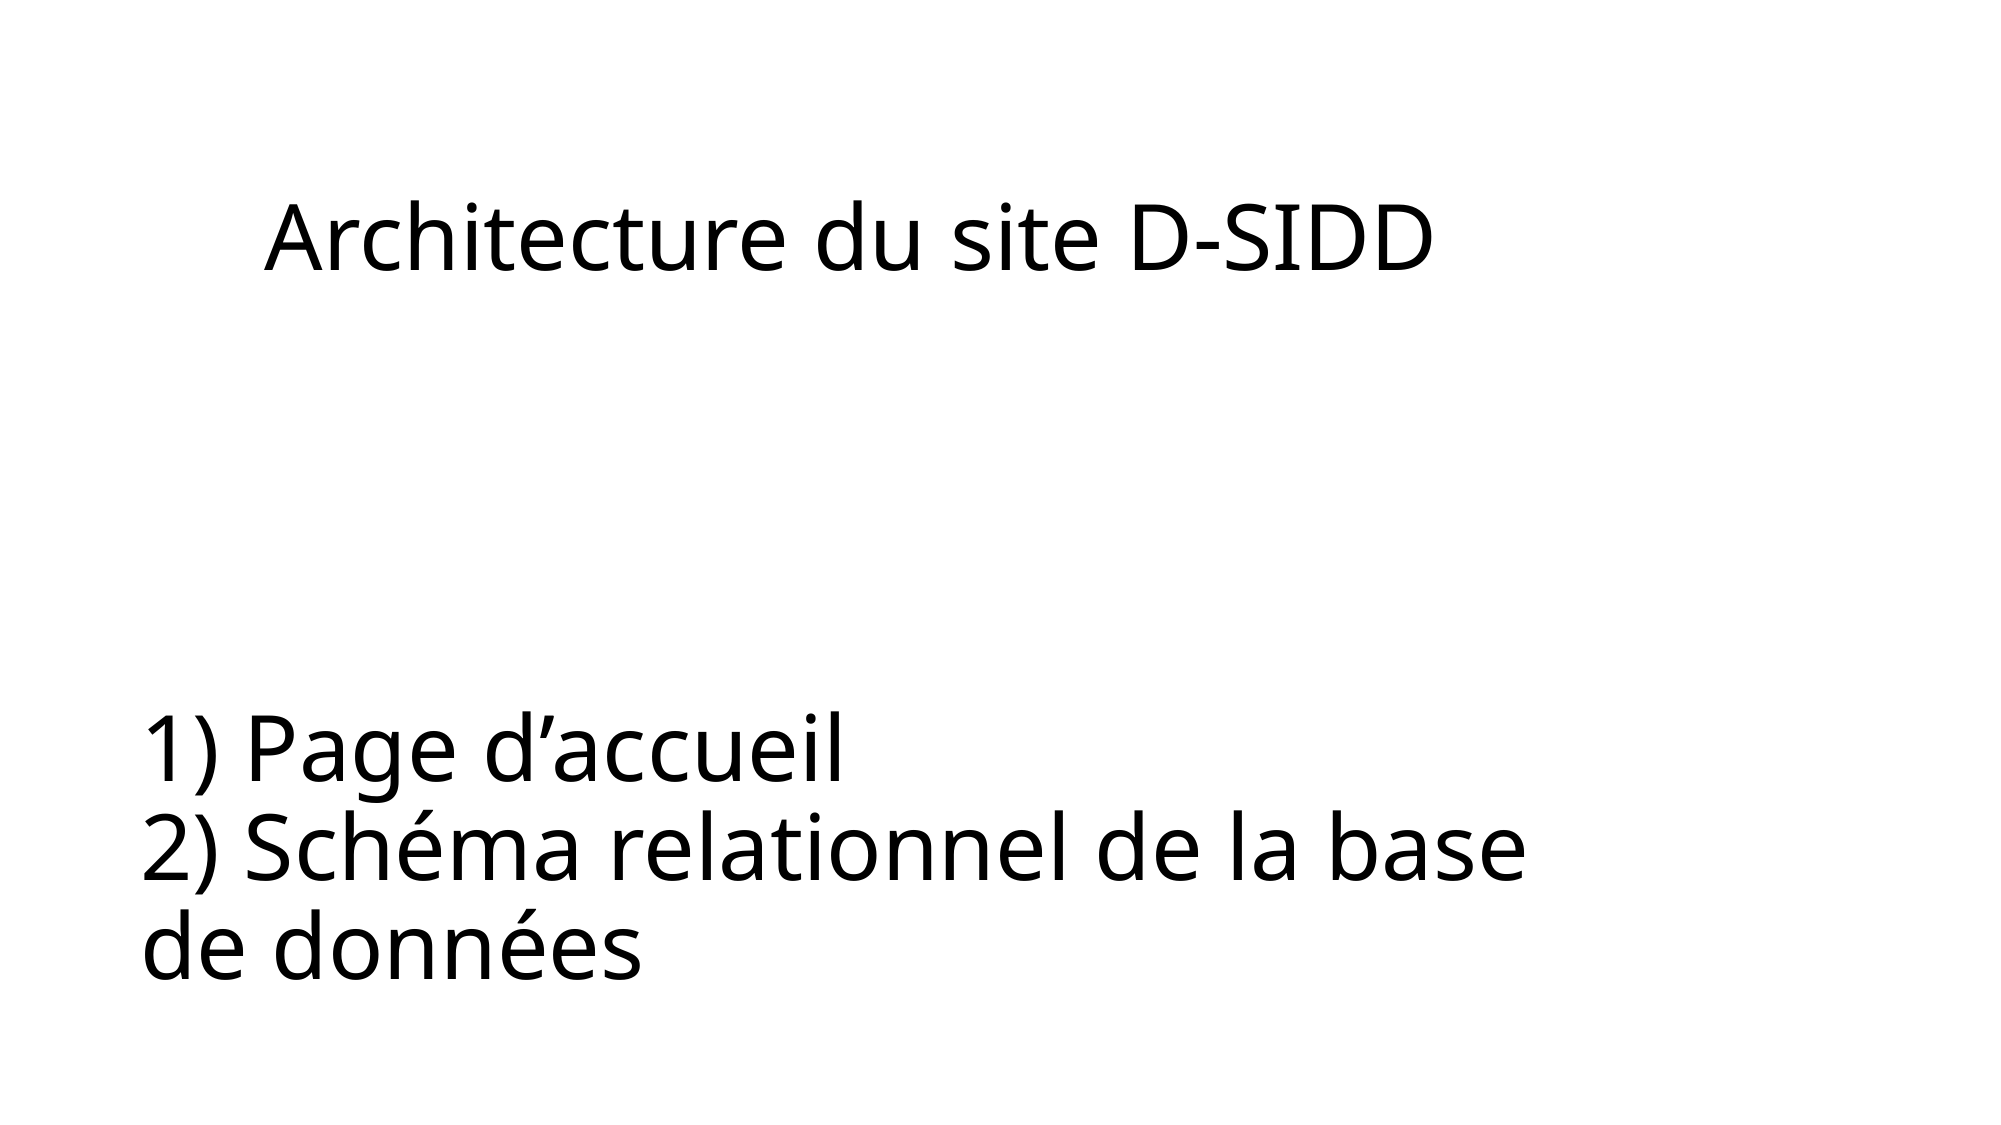

# Architecture du site D-SIDD
1) Page d’accueil
2) Schéma relationnel de la base de données